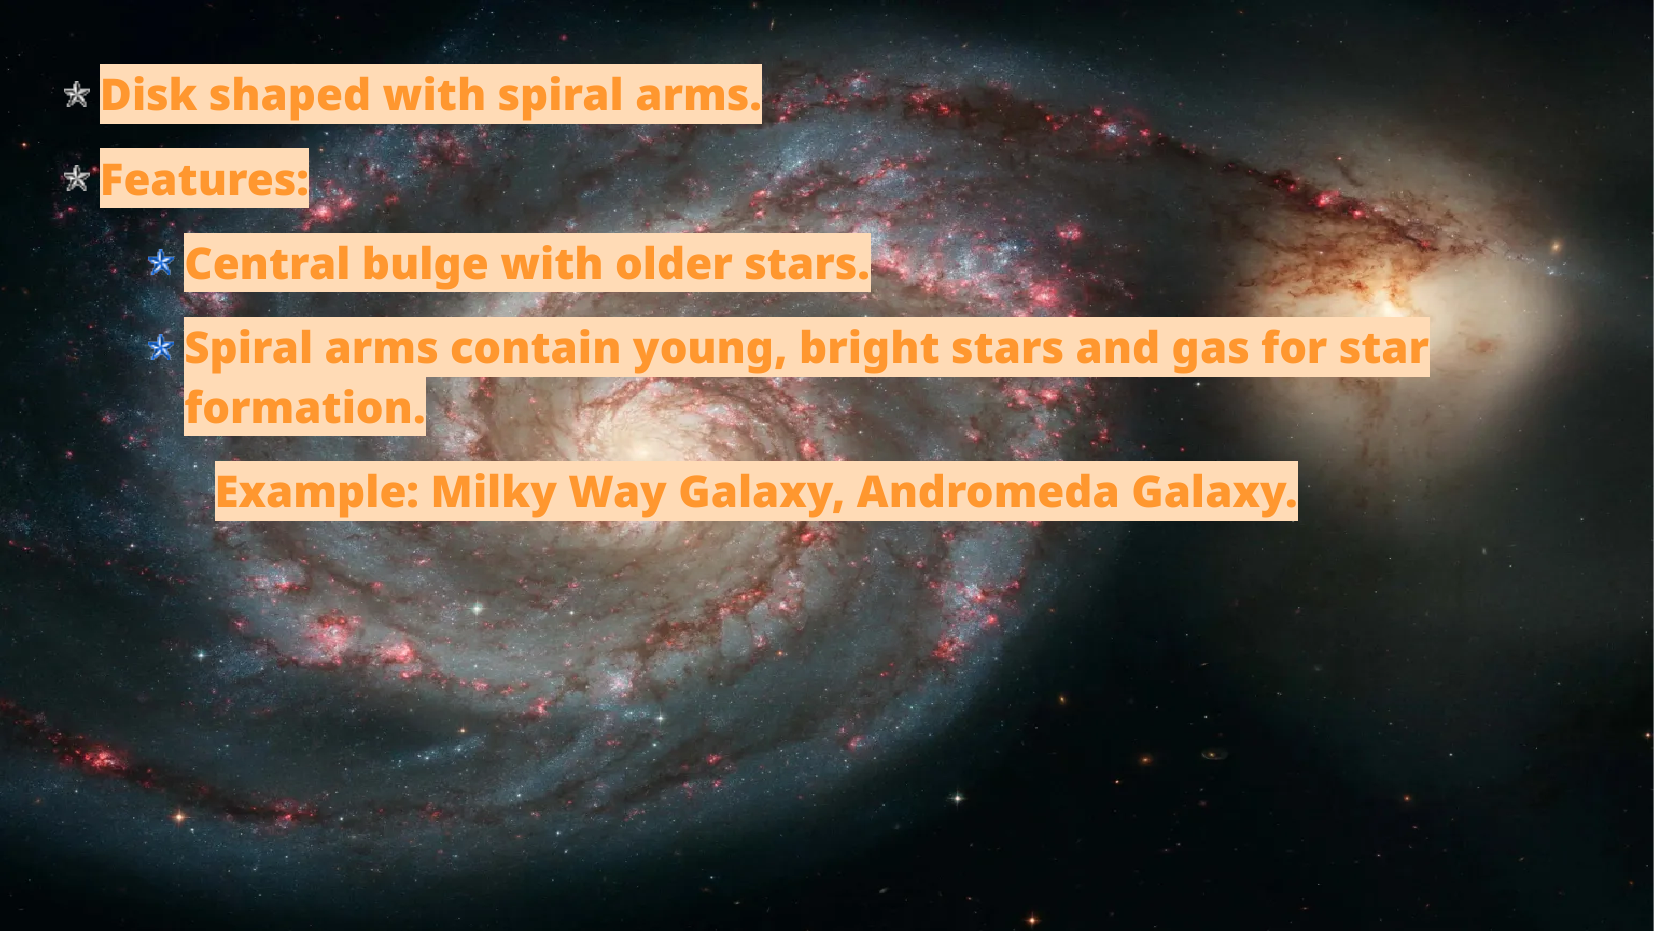

Disk shaped with spiral arms.
Features:
Central bulge with older stars.
Spiral arms contain young, bright stars and gas for star formation.
		Example: Milky Way Galaxy, Andromeda Galaxy.